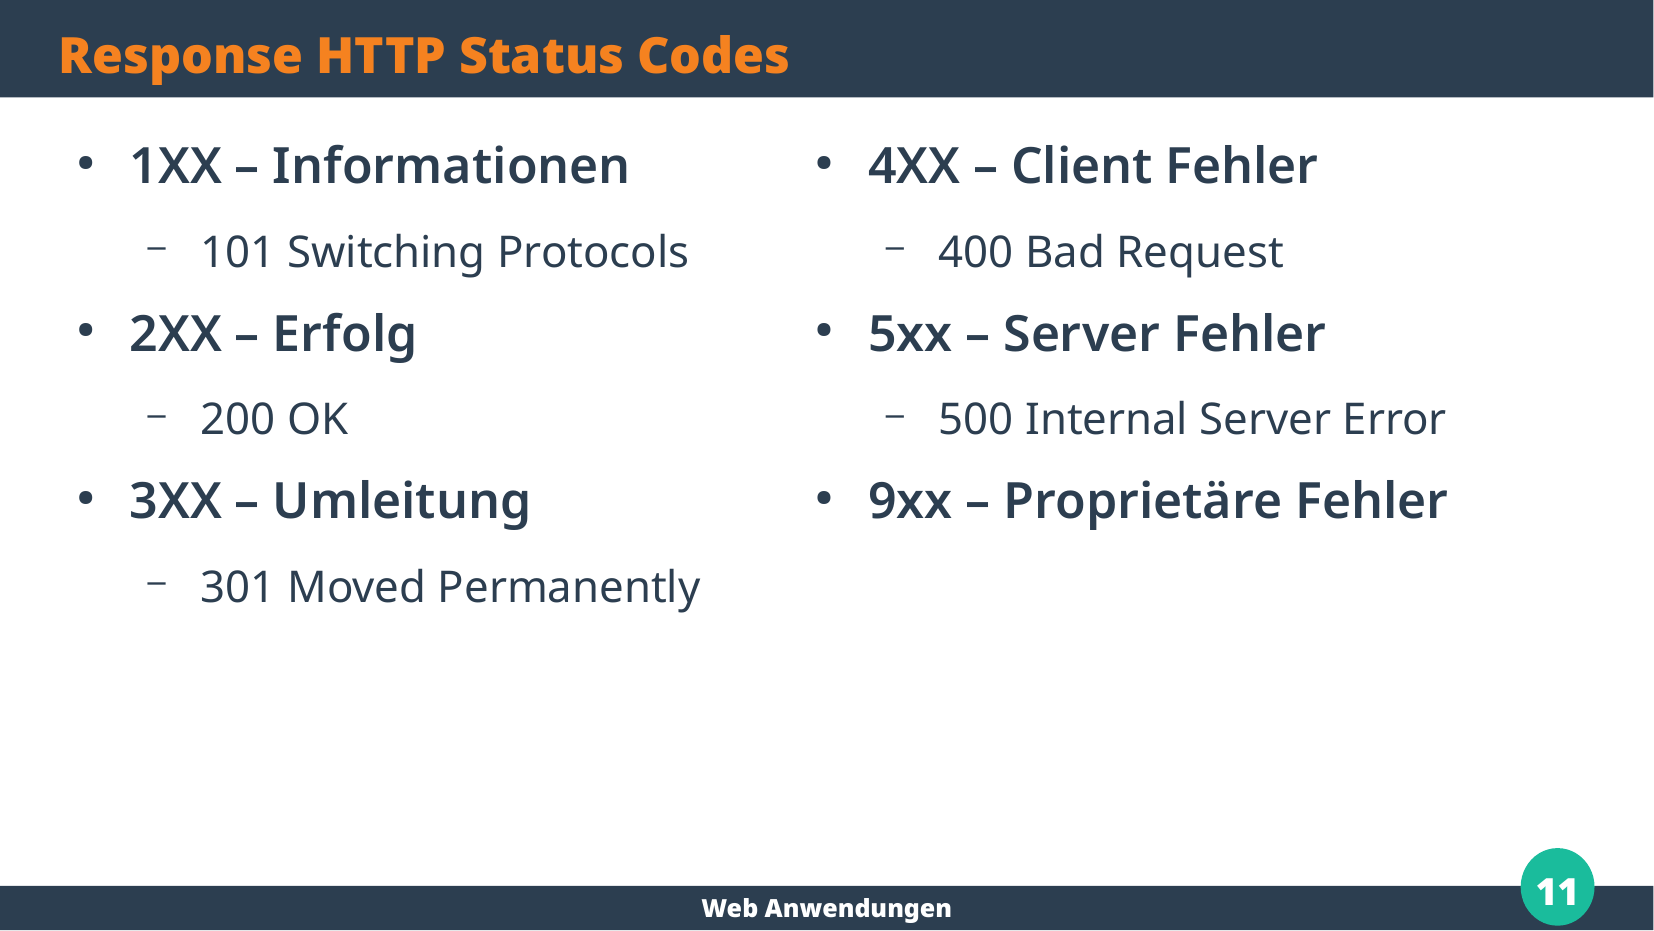

# Response HTTP Status Codes
1XX – Informationen
101 Switching Protocols
2XX – Erfolg
200 OK
3XX – Umleitung
301 Moved Permanently
4XX – Client Fehler
400 Bad Request
5xx – Server Fehler
500 Internal Server Error
9xx – Proprietäre Fehler
11